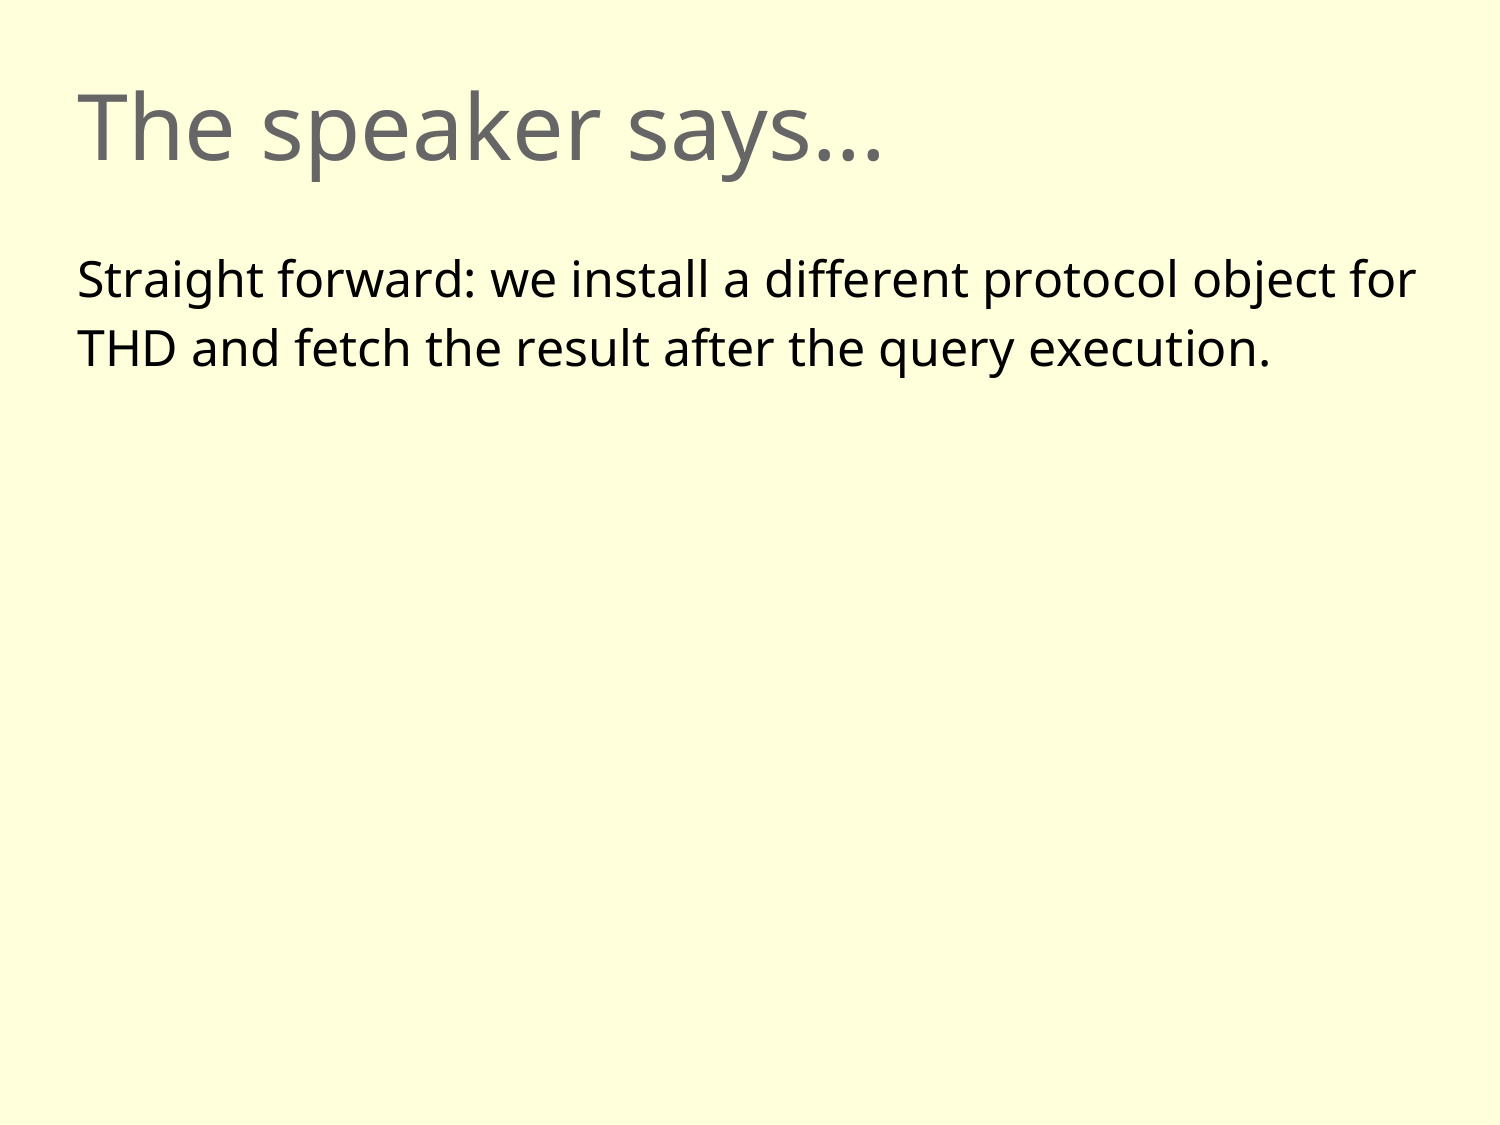

# The speaker says...
Straight forward: we install a different protocol object for THD and fetch the result after the query execution.